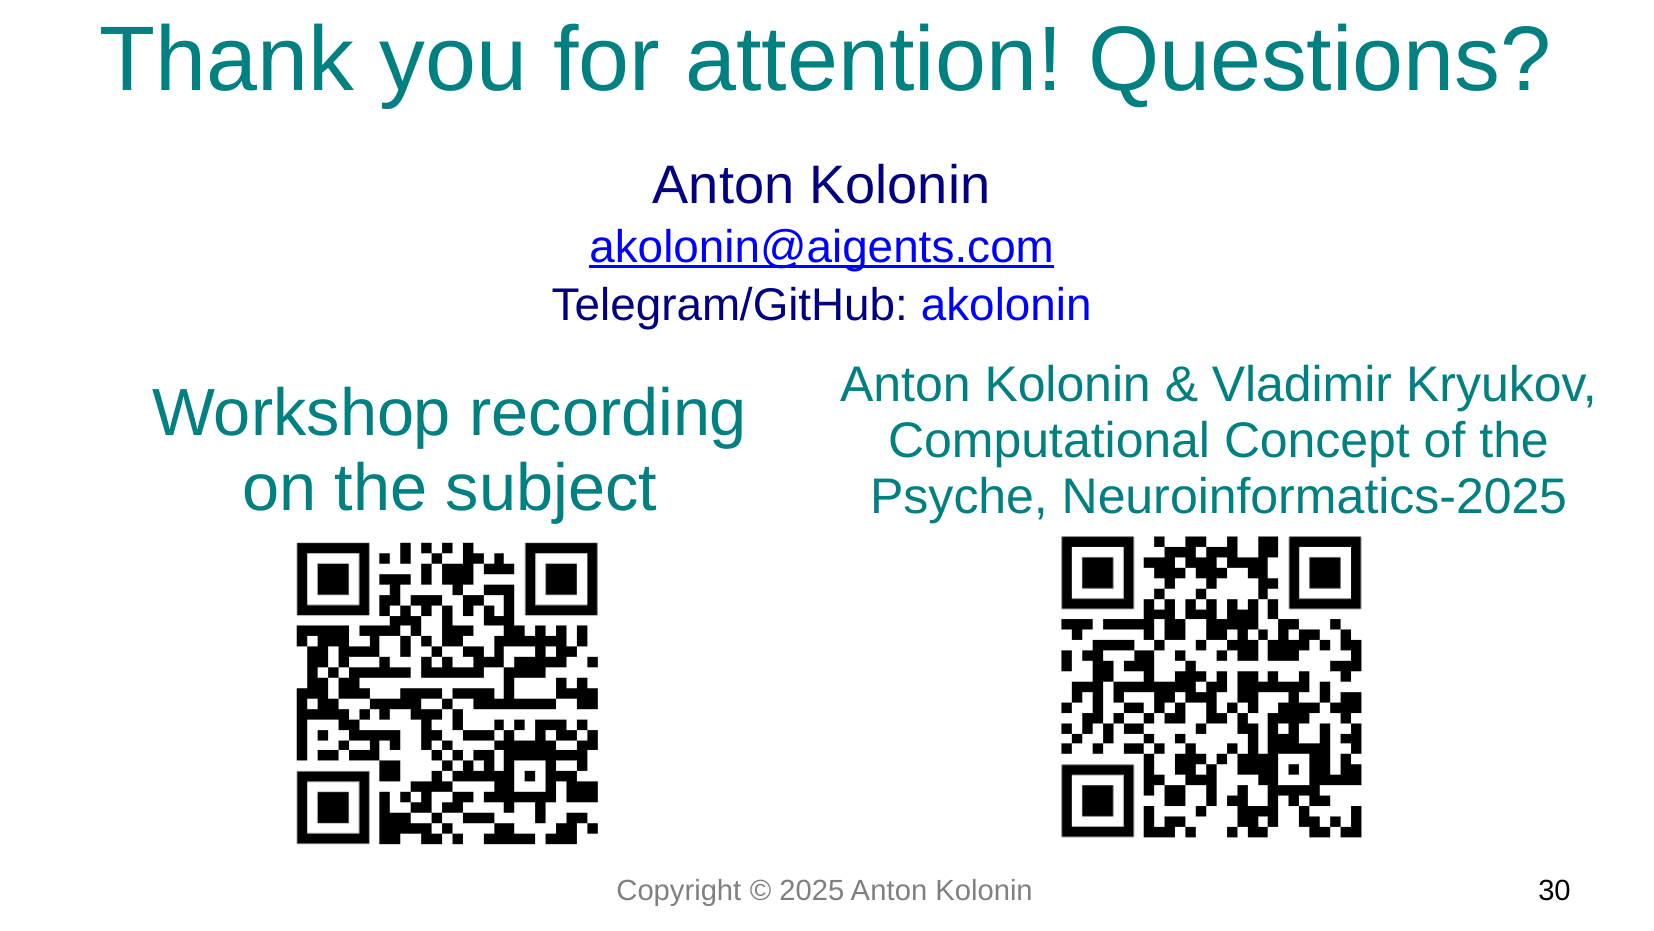

Thank you for attention! Questions?
Anton Kolonin
akolonin@aigents.com
Telegram/GitHub: akolonin
Anton Kolonin & Vladimir Kryukov, Computational Concept of the Psyche, Neuroinformatics-2025
Workshop recording
on the subject
Copyright © 2025 Anton Kolonin
30